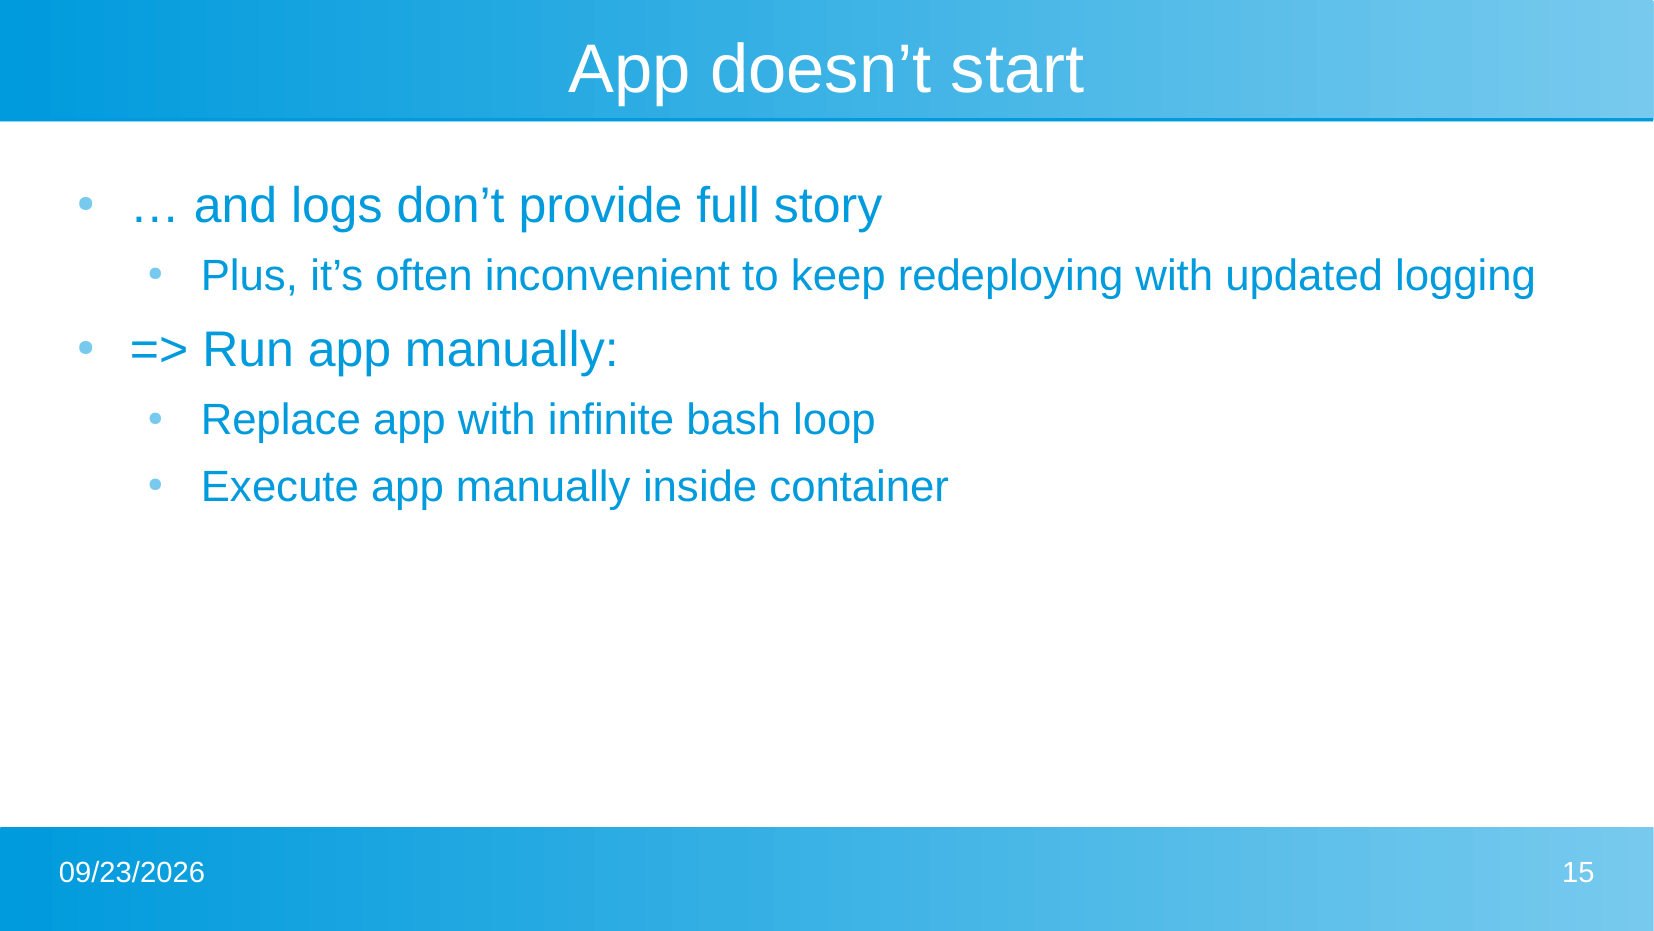

# App doesn’t start
… and logs don’t provide full story
Plus, it’s often inconvenient to keep redeploying with updated logging
=> Run app manually:
Replace app with infinite bash loop
Execute app manually inside container
15